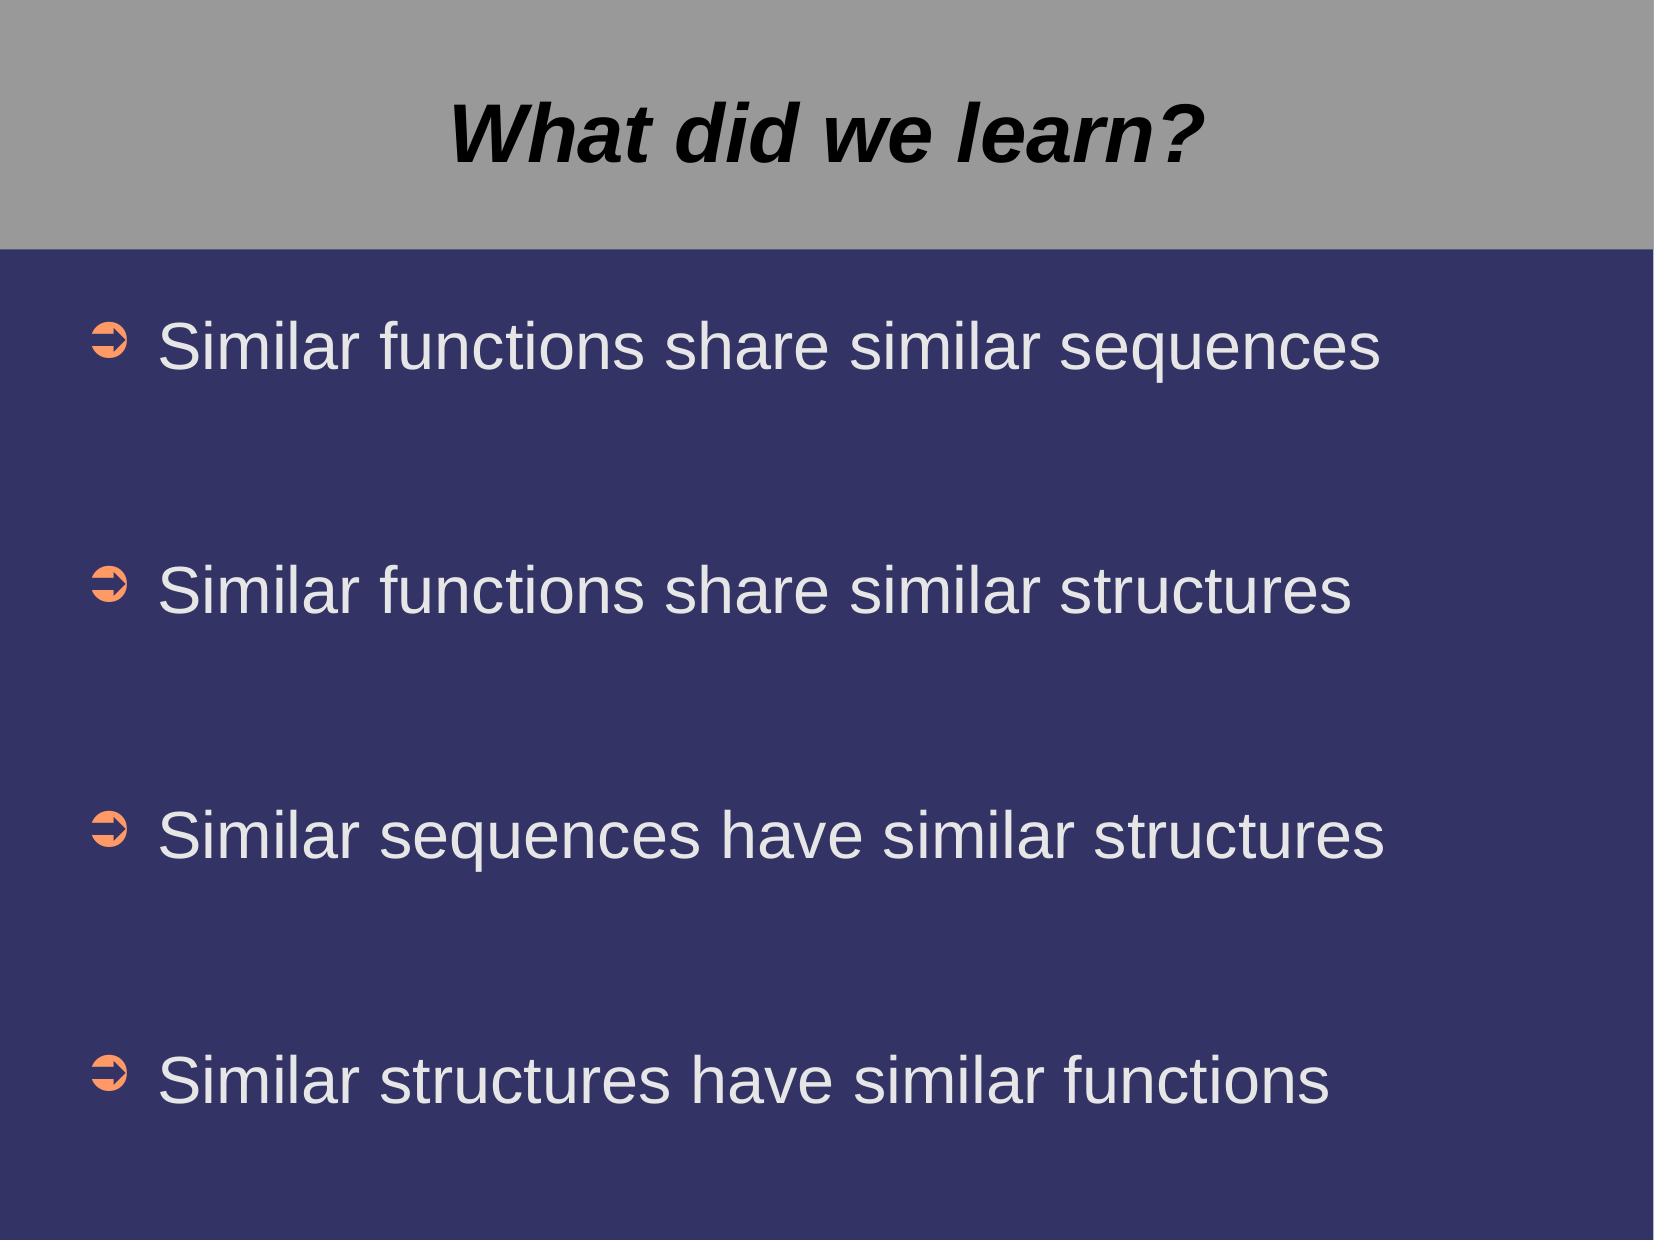

# What did we learn?
Similar functions share similar sequences
Similar functions share similar structures
Similar sequences have similar structures
Similar structures have similar functions